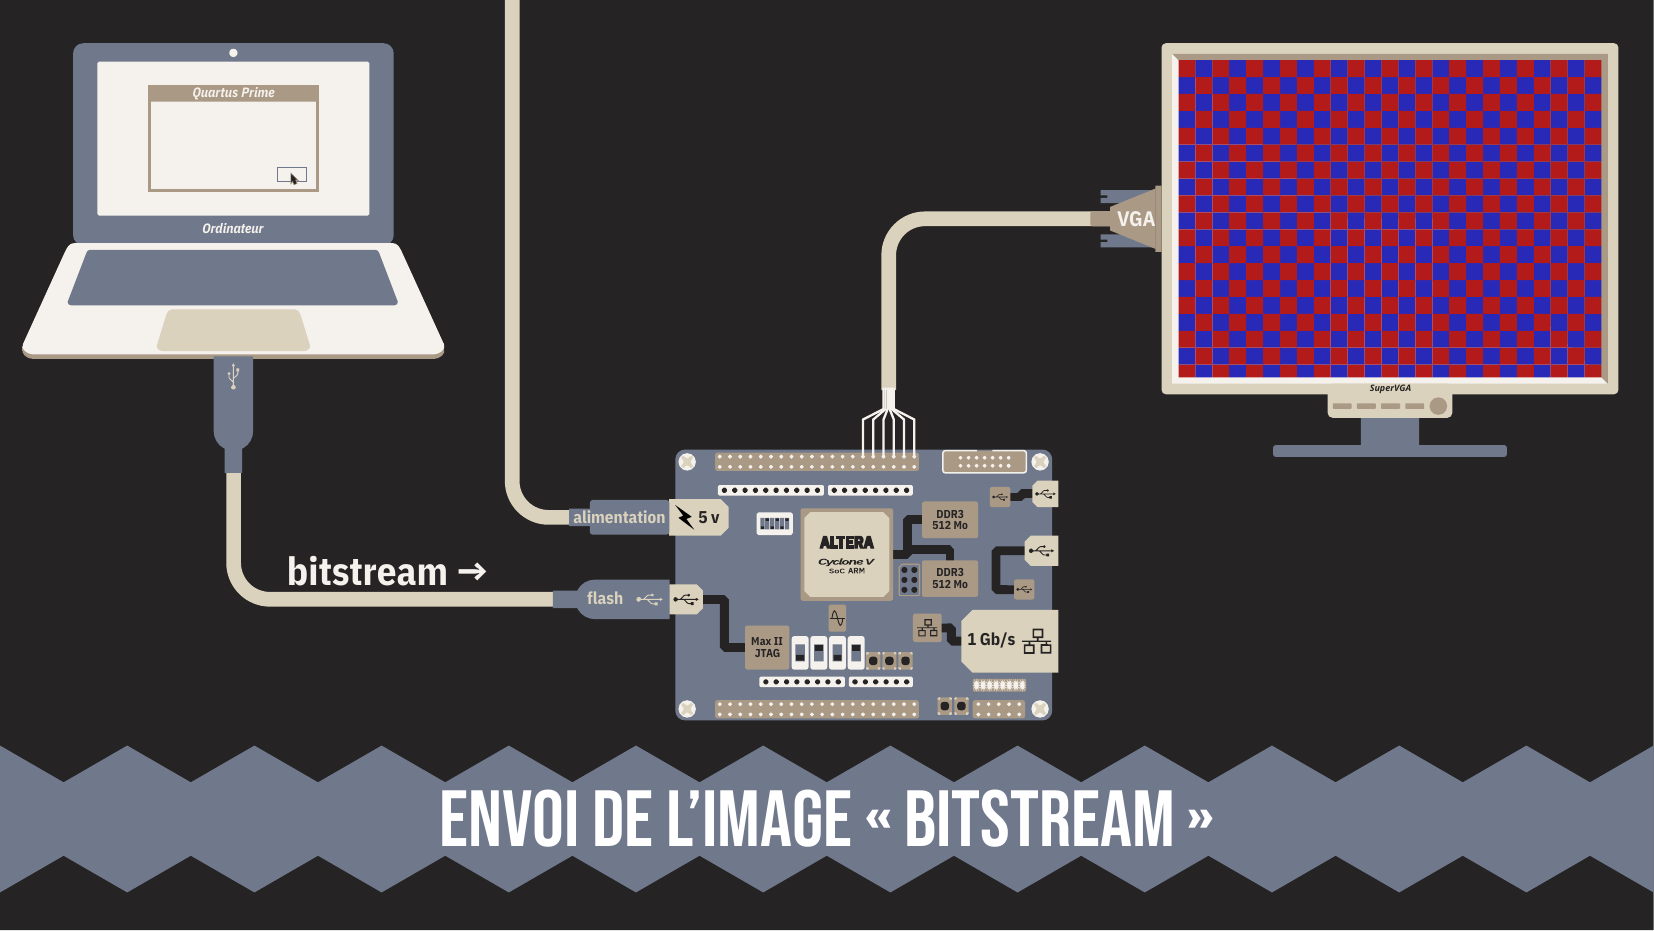

# Envoi de l’image « bitstream »